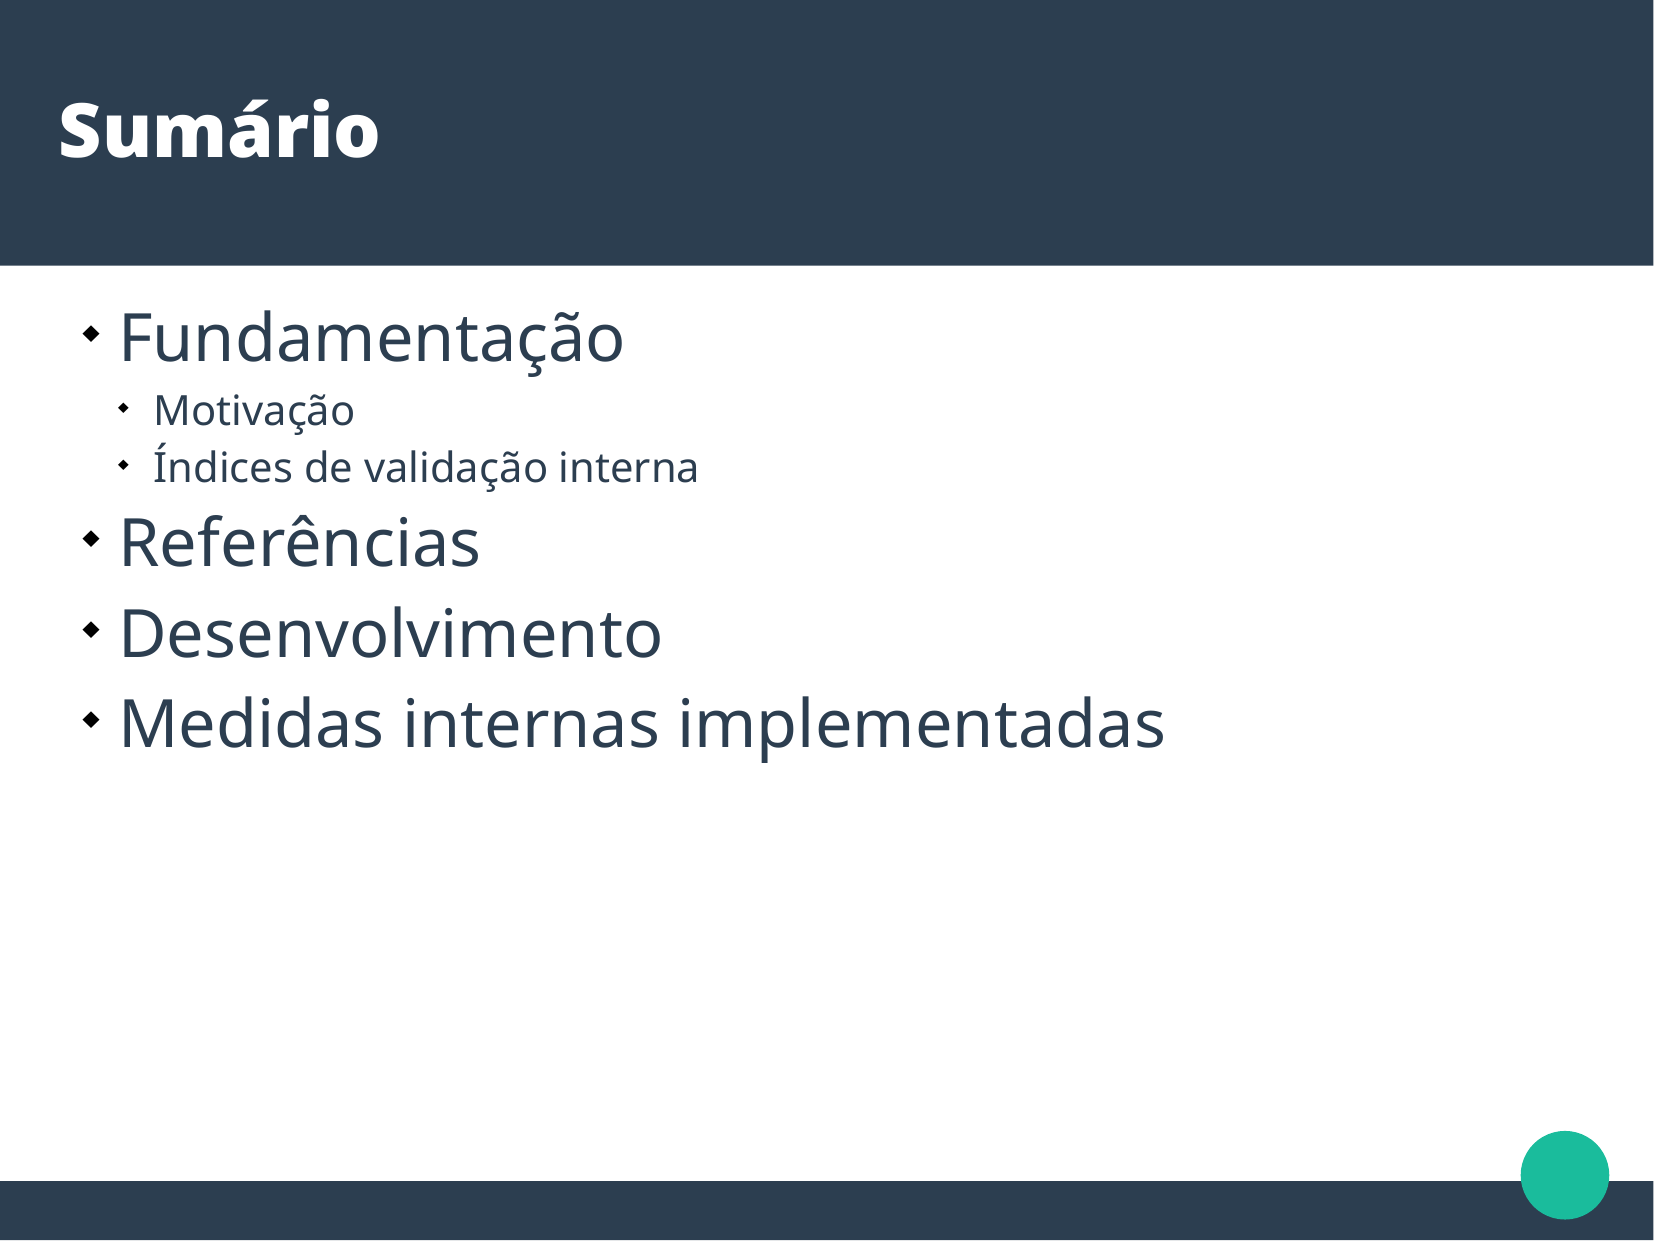

# Sumário
Fundamentação
Motivação
Índices de validação interna
Referências
Desenvolvimento
Medidas internas implementadas